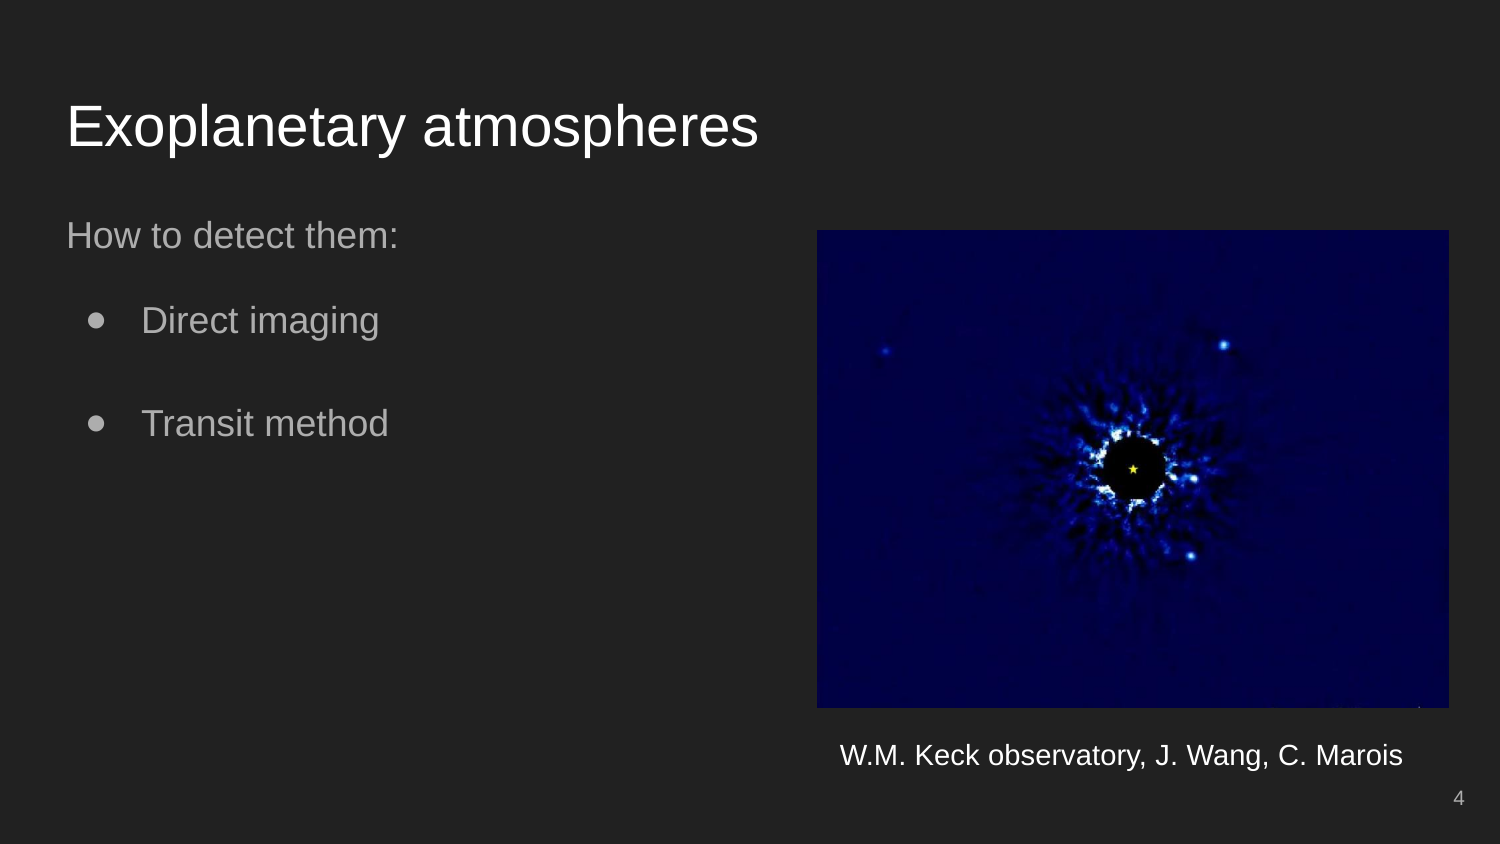

# Exoplanetary atmospheres
How to detect them:
Direct imaging
Transit method
W.M. Keck observatory, J. Wang, C. Marois